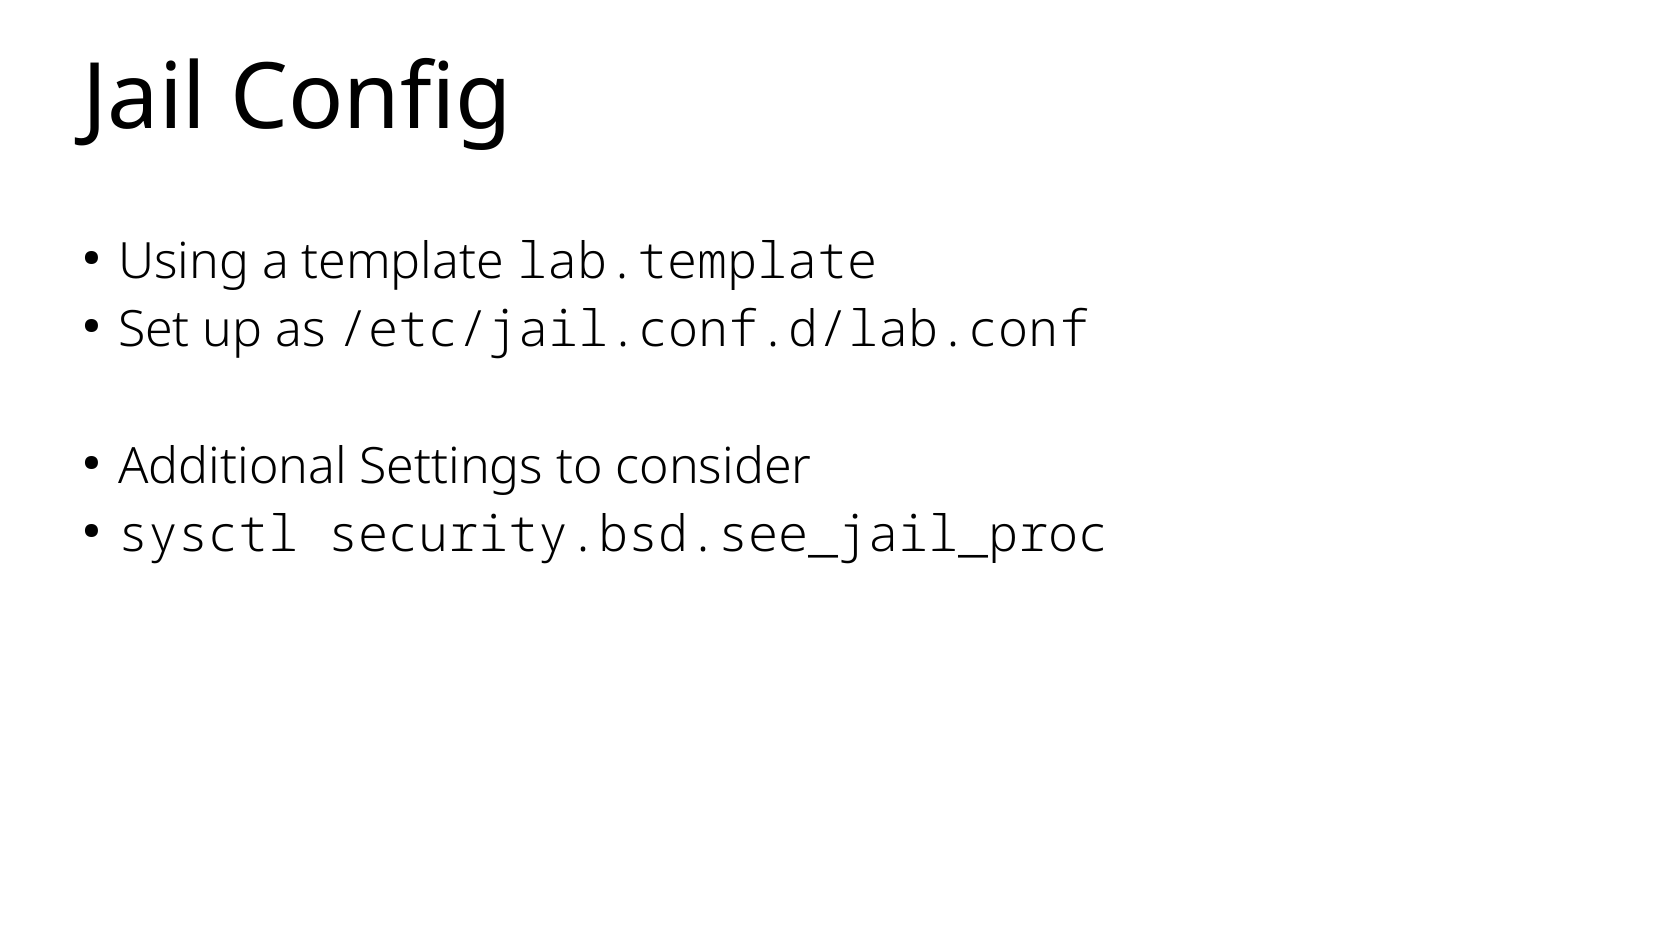

# Jail Config
Using a template lab.template
Set up as /etc/jail.conf.d/lab.conf
Additional Settings to consider
sysctl security.bsd.see_jail_proc